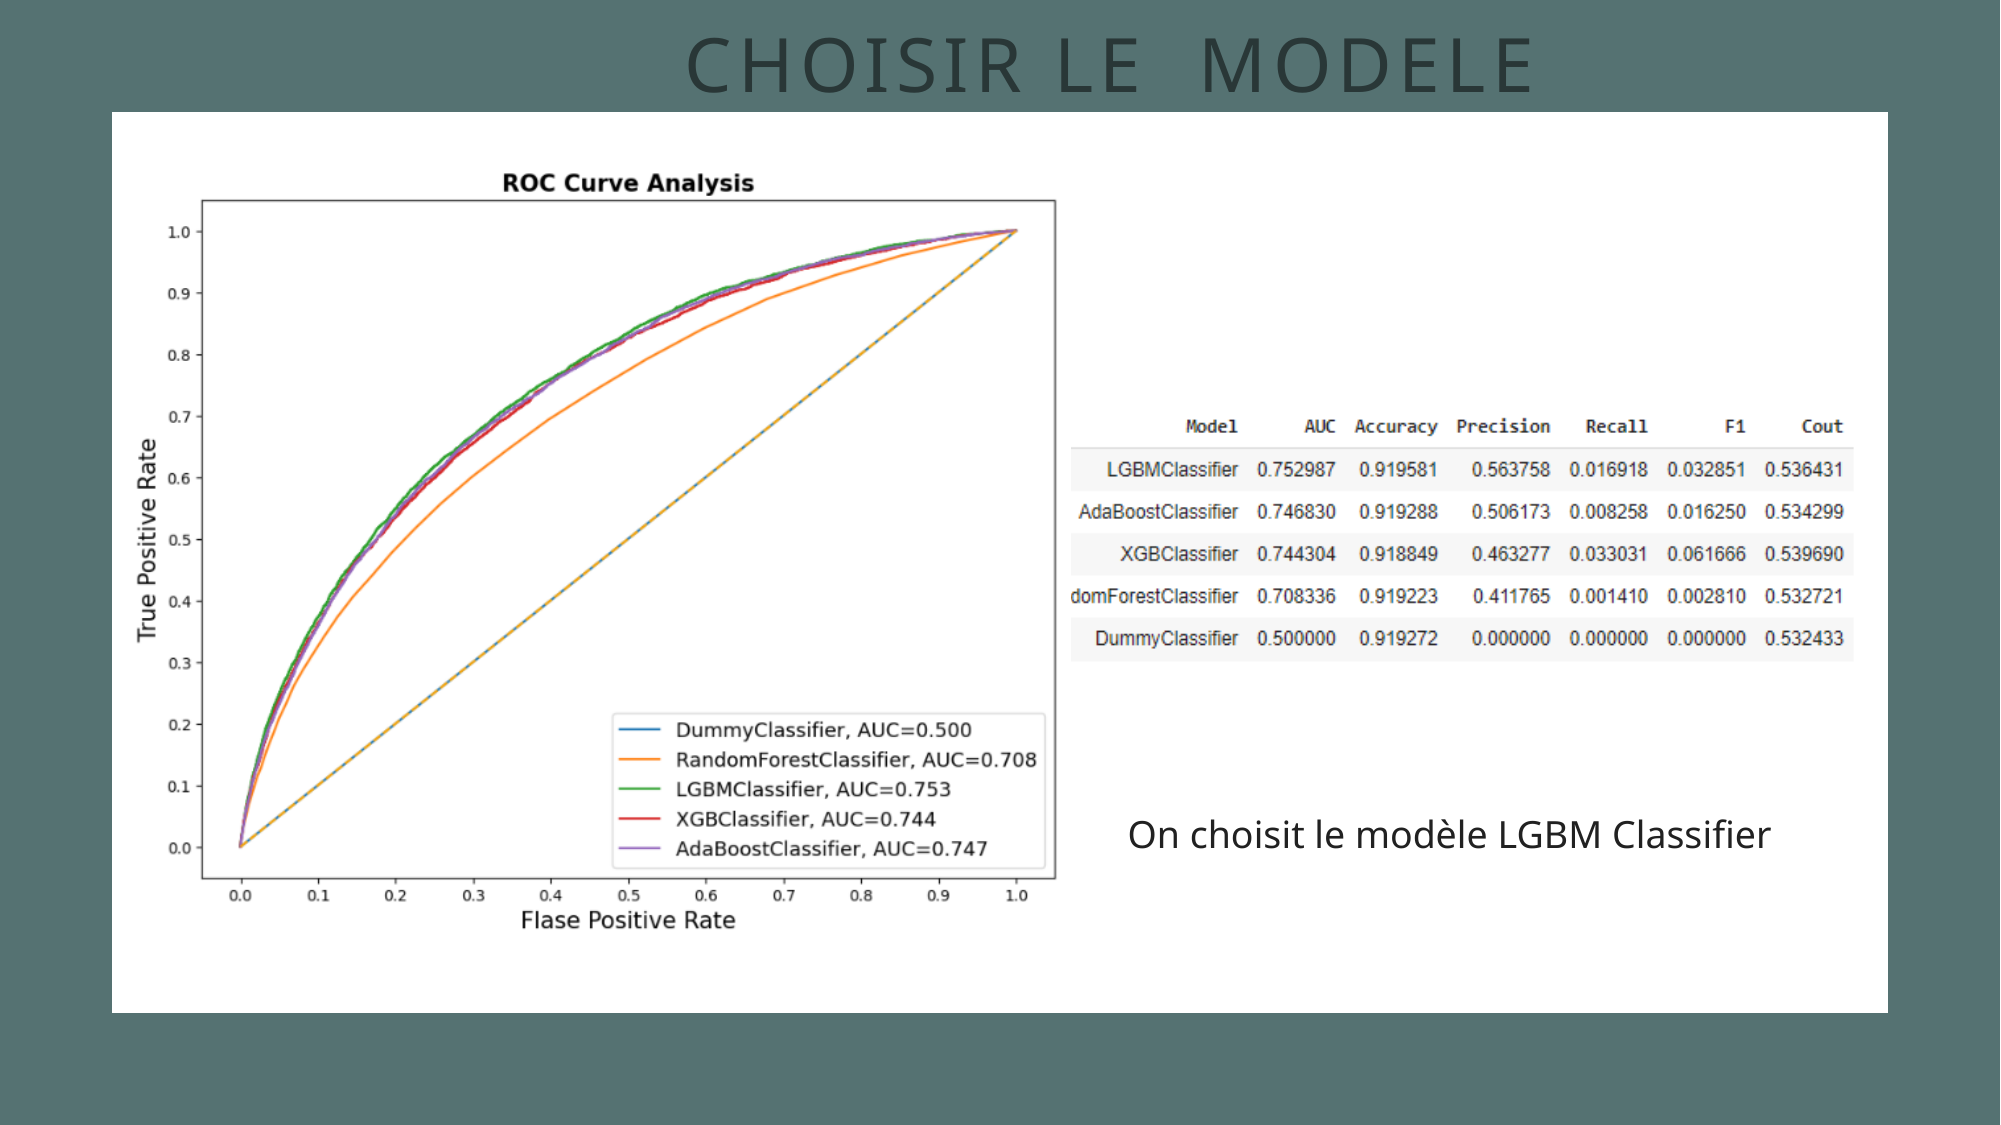

# Choisir le modele
On choisit le modèle LGBM Classifier